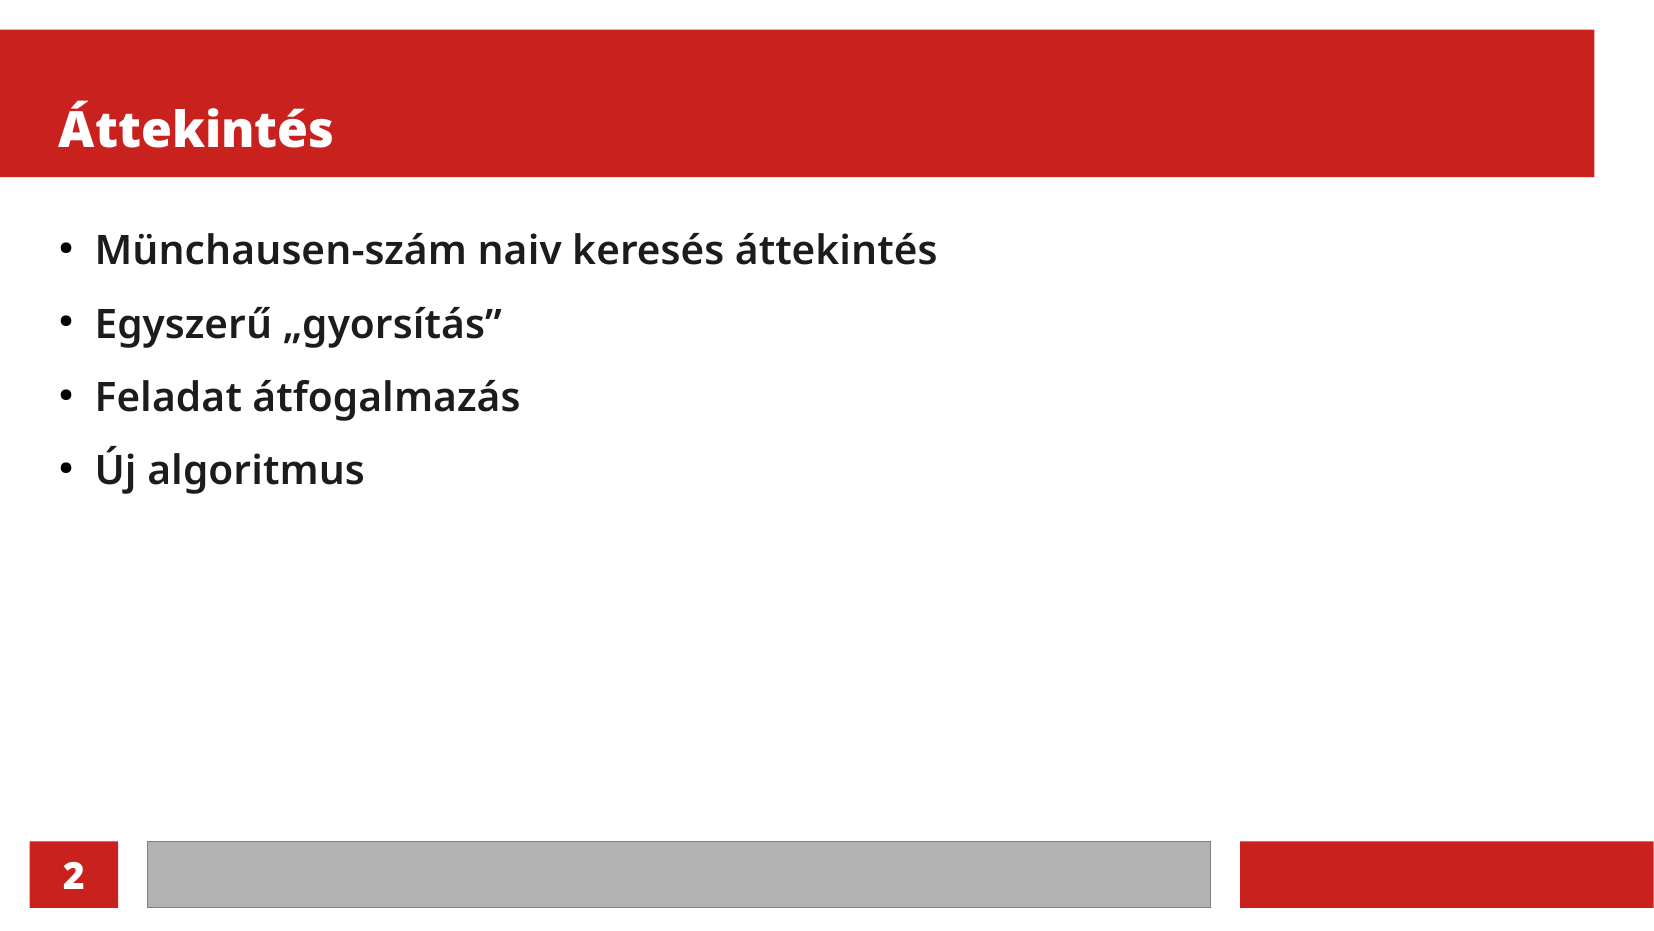

# Áttekintés
Münchausen-szám naiv keresés áttekintés
Egyszerű „gyorsítás”
Feladat átfogalmazás
Új algoritmus
2